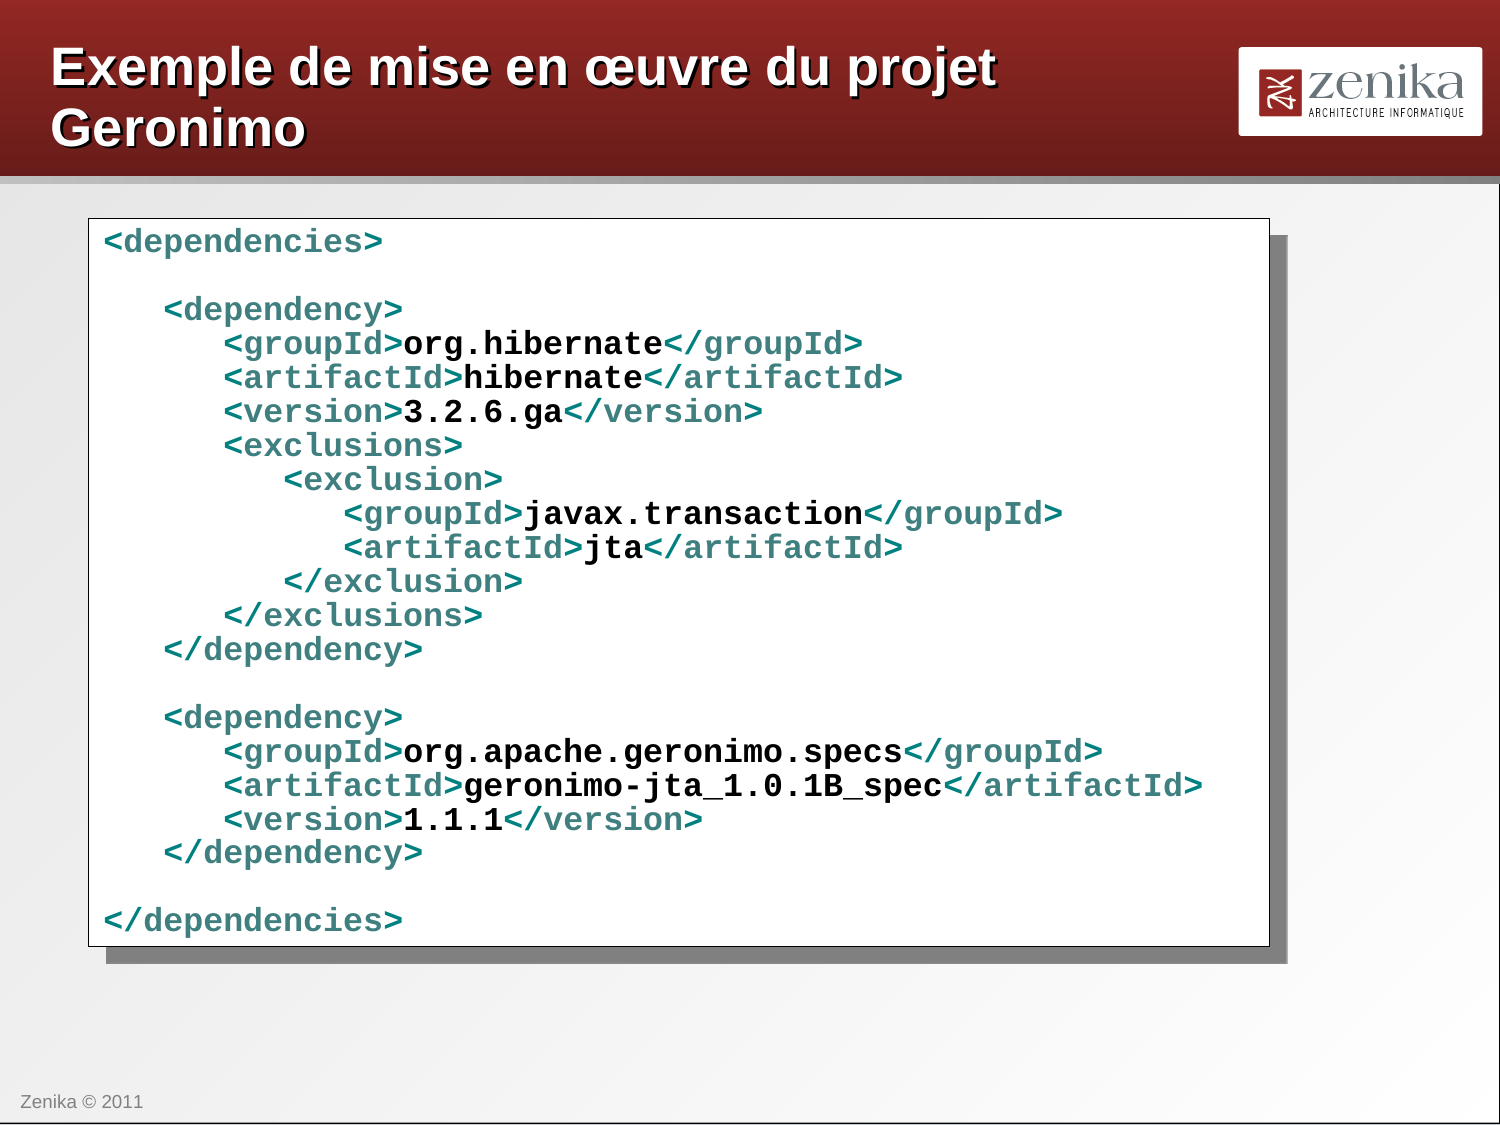

# Exemple de mise en œuvre du projet Geronimo
<dependencies>
 <dependency>
 <groupId>org.hibernate</groupId>
 <artifactId>hibernate</artifactId>
 <version>3.2.6.ga</version>
 <exclusions>
 <exclusion>
 <groupId>javax.transaction</groupId>
 <artifactId>jta</artifactId>
 </exclusion>
 </exclusions>
 </dependency>
 <dependency>
 <groupId>org.apache.geronimo.specs</groupId>
 <artifactId>geronimo-jta_1.0.1B_spec</artifactId>
 <version>1.1.1</version>
 </dependency>
</dependencies>